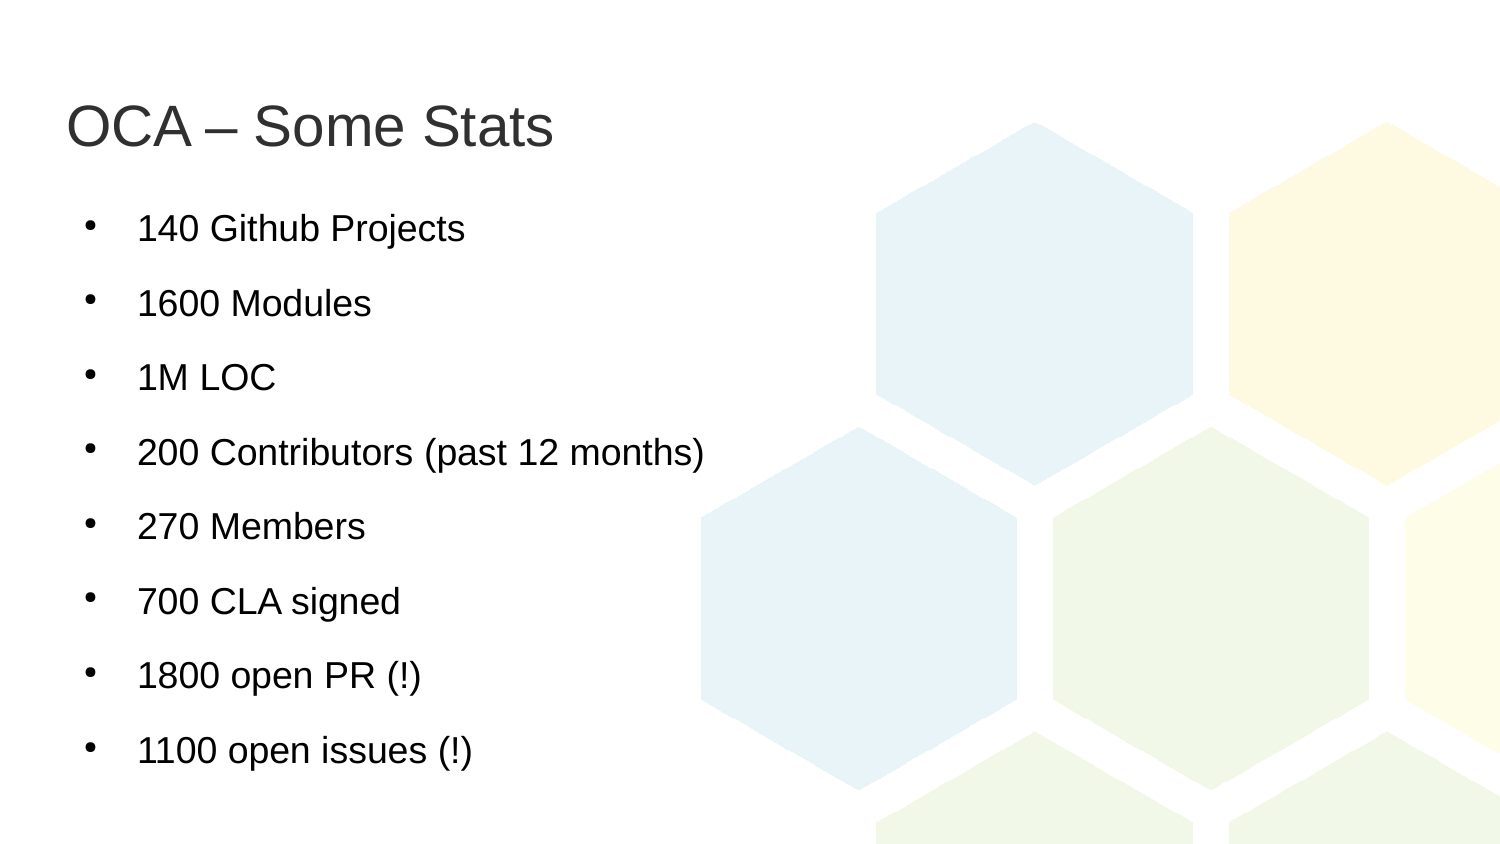

# OCA – Some Stats
140 Github Projects
1600 Modules
1M LOC
200 Contributors (past 12 months)
270 Members
700 CLA signed
1800 open PR (!)
1100 open issues (!)